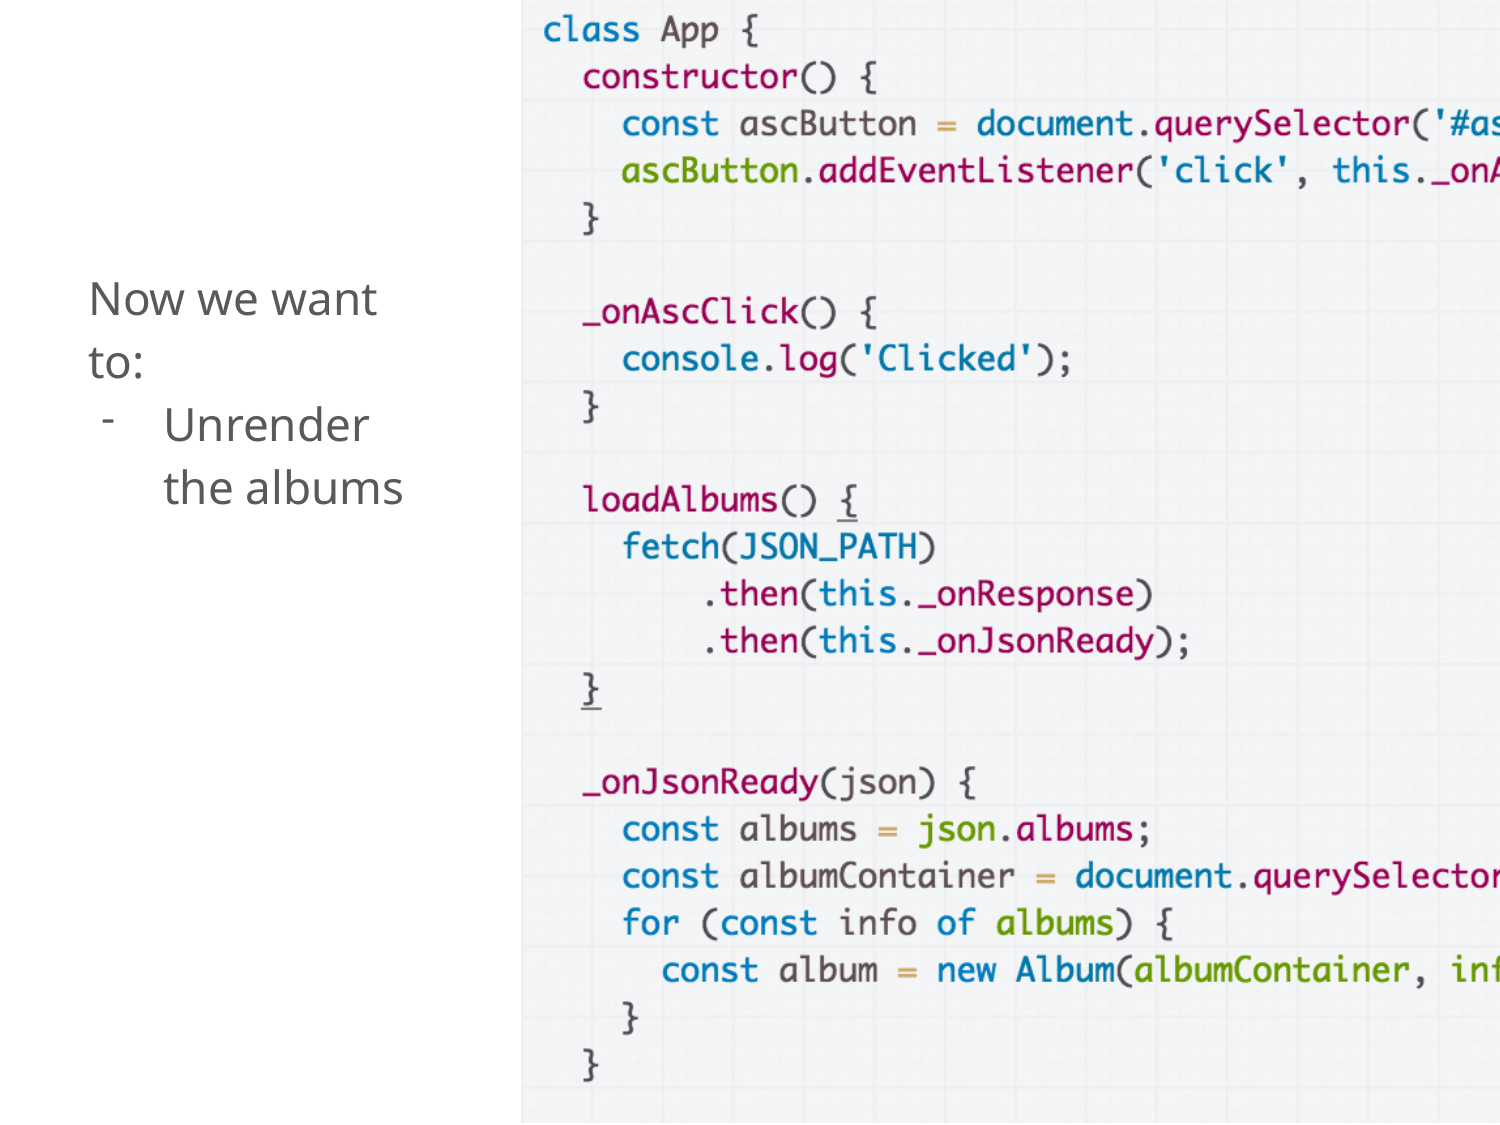

# Now we want to:
Unrender the albums